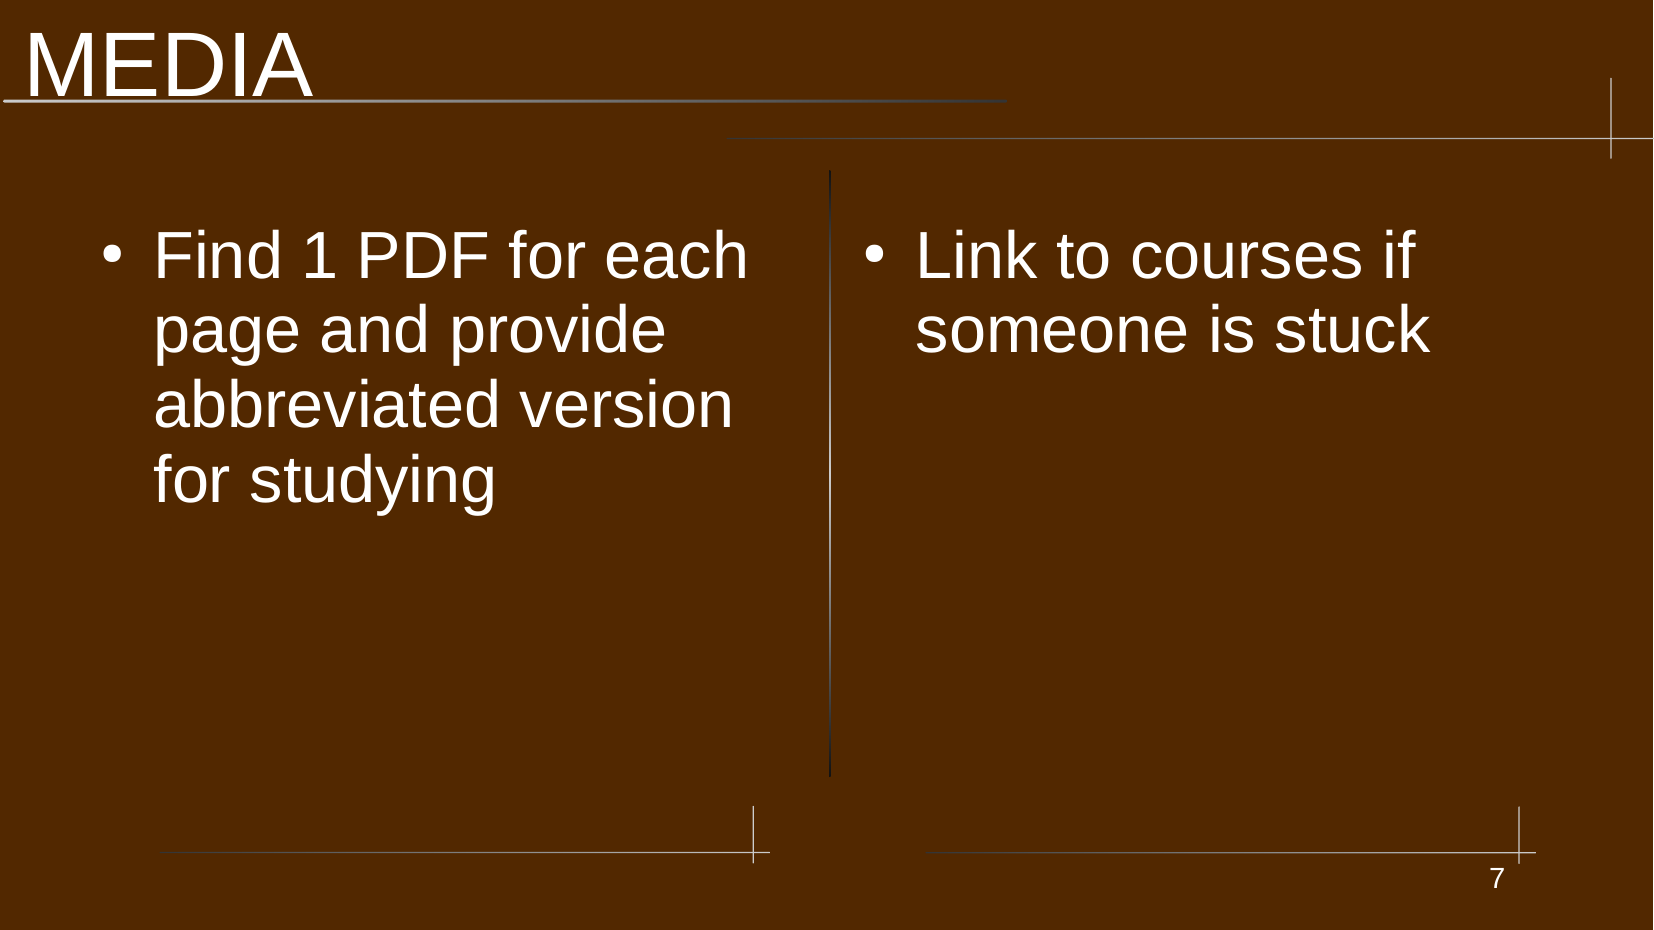

# MEDIA
Find 1 PDF for each page and provide abbreviated version for studying
Link to courses if someone is stuck
7